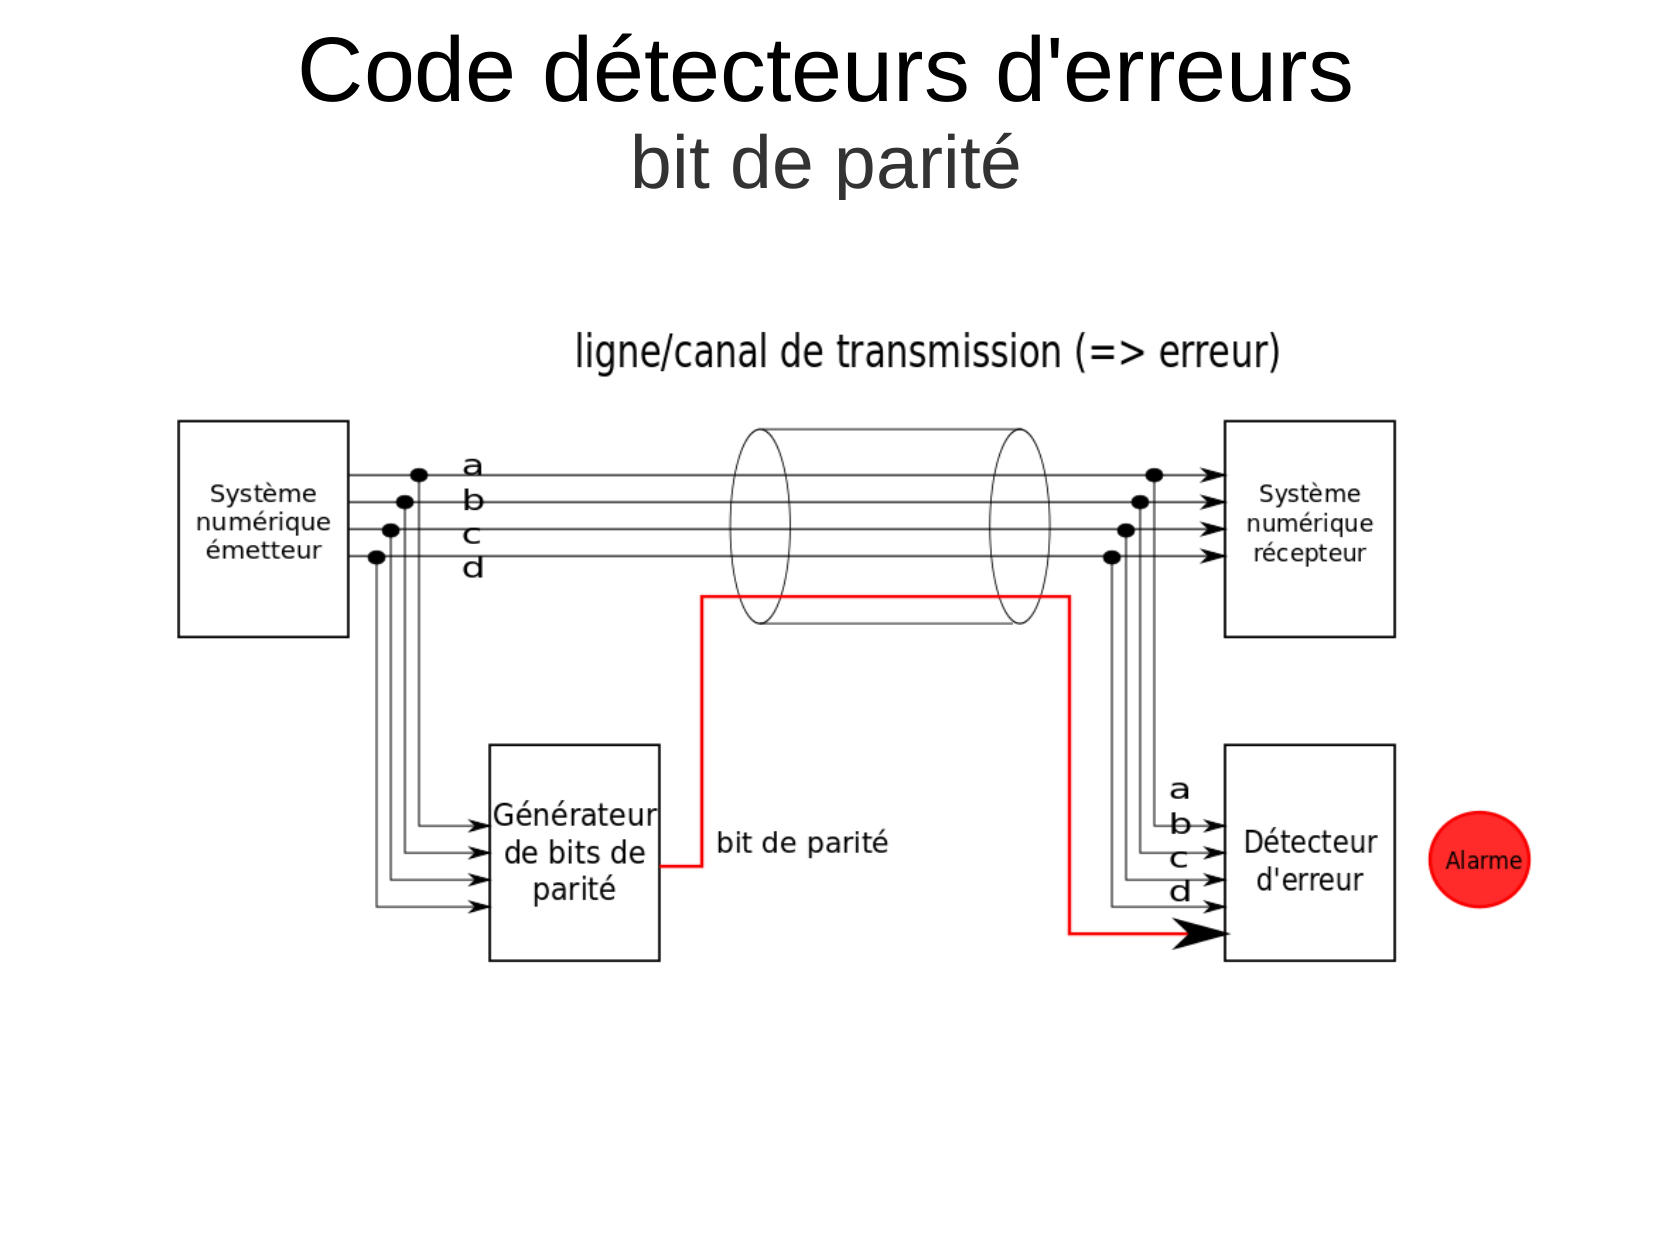

# Code détecteurs d'erreurs bit de parité